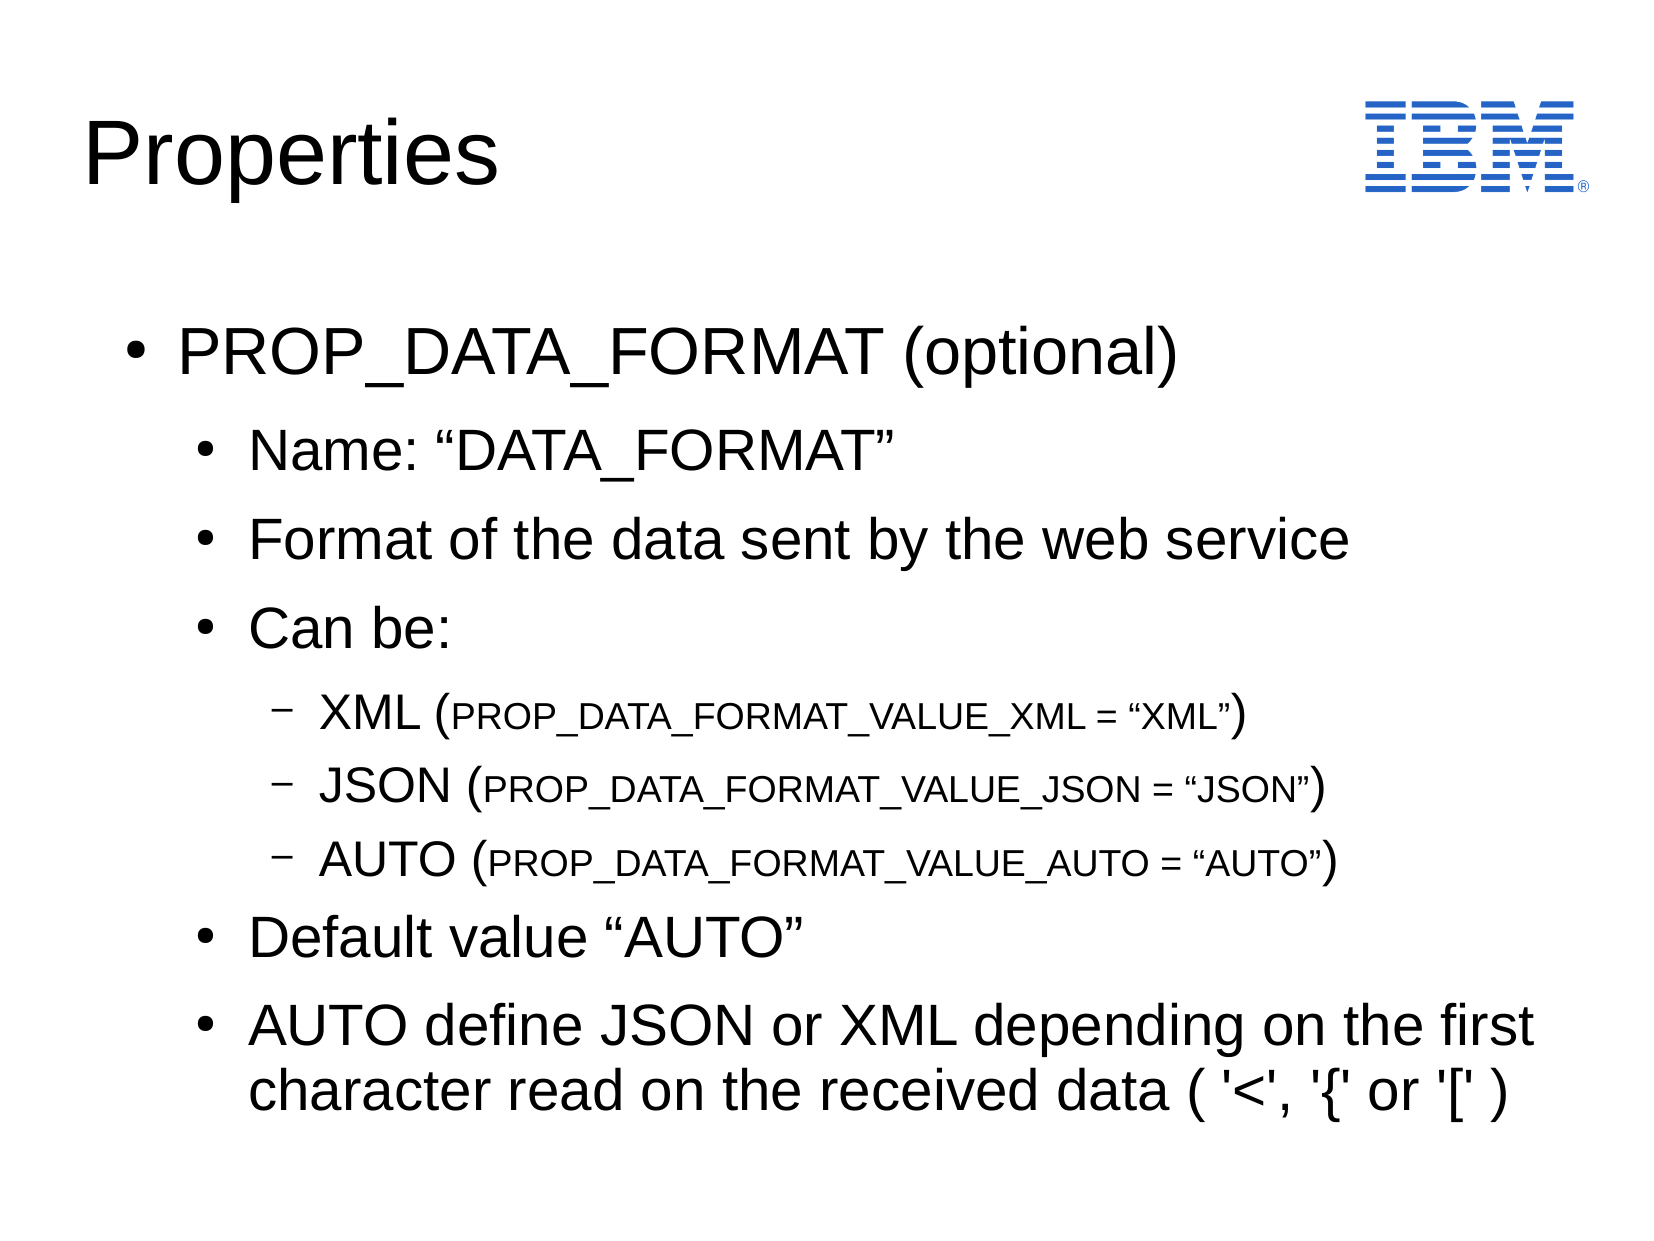

# Properties
PROP_DATA_FORMAT (optional)
Name: “DATA_FORMAT”
Format of the data sent by the web service
Can be:
XML (PROP_DATA_FORMAT_VALUE_XML = “XML”)
JSON (PROP_DATA_FORMAT_VALUE_JSON = “JSON”)
AUTO (PROP_DATA_FORMAT_VALUE_AUTO = “AUTO”)
Default value “AUTO”
AUTO define JSON or XML depending on the first character read on the received data ( '<', '{' or '[' )